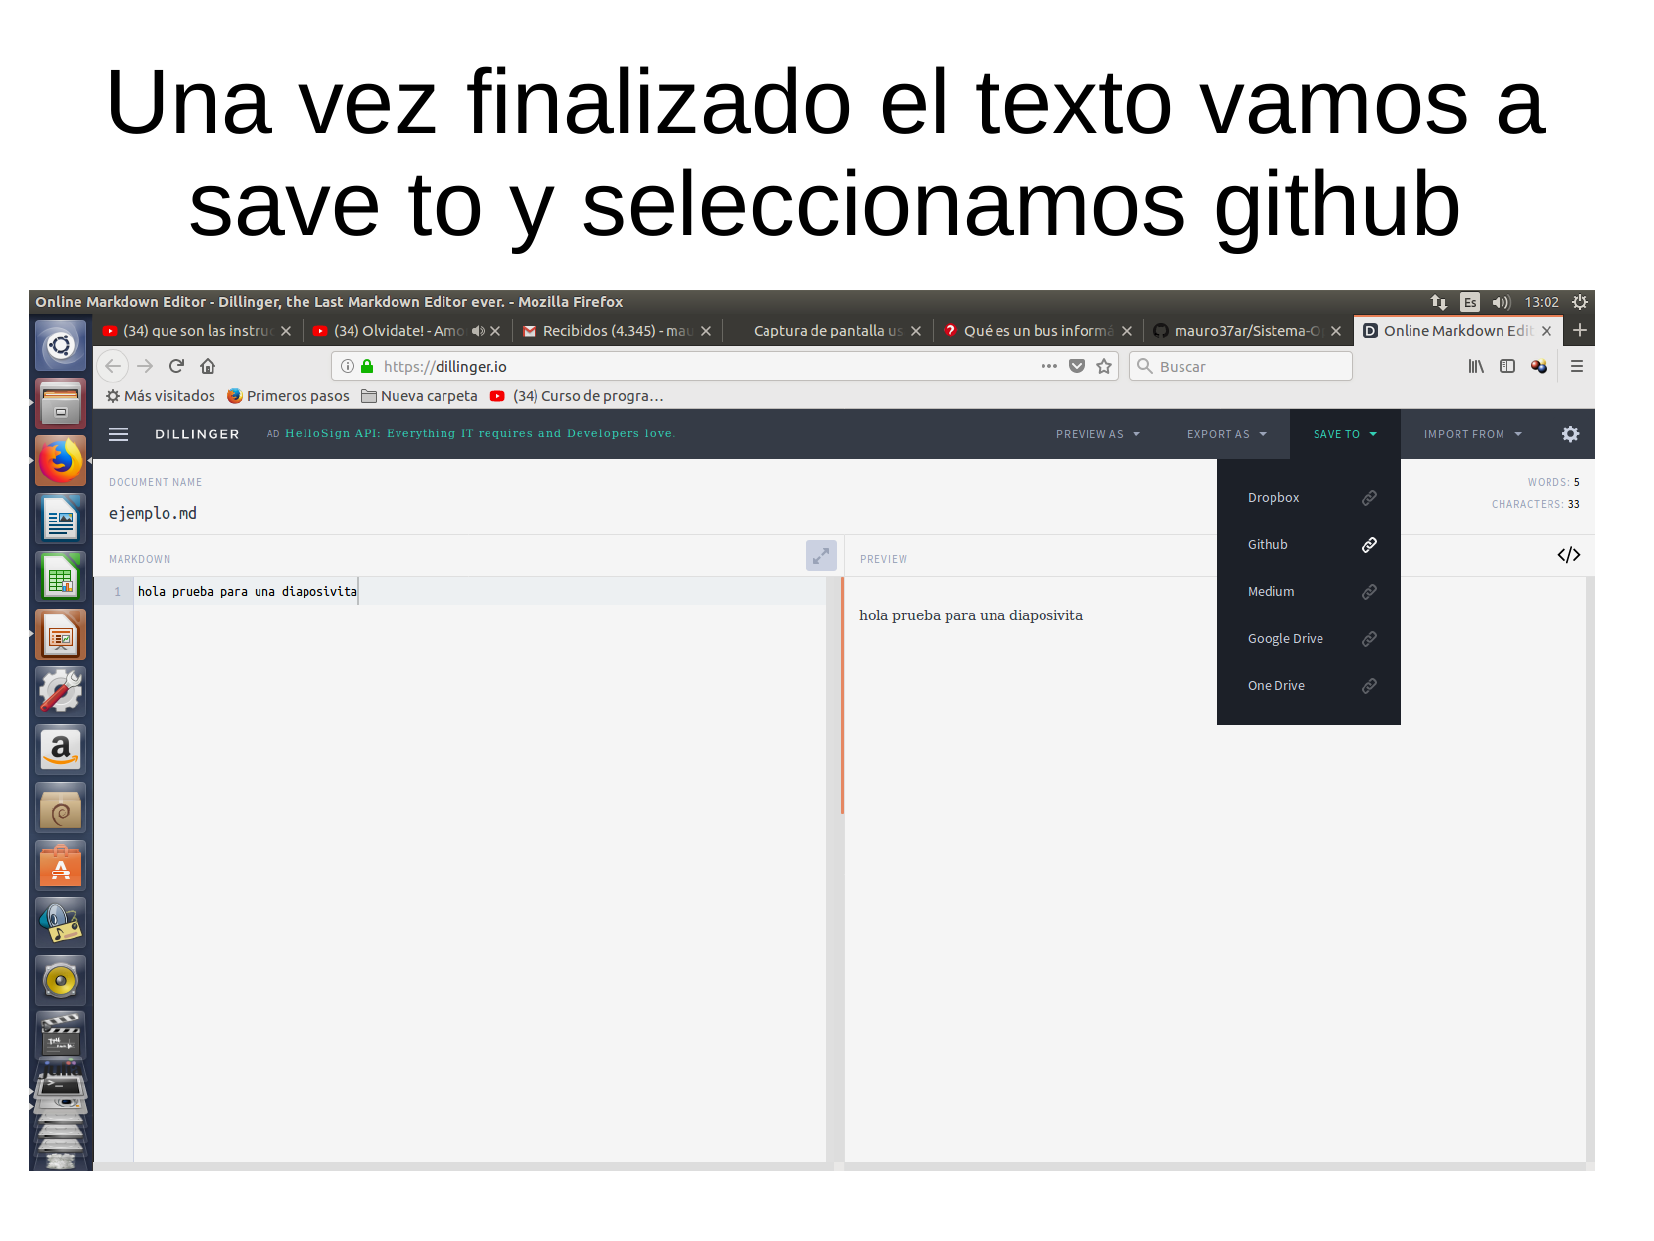

# Una vez finalizado el texto vamos a save to y seleccionamos github